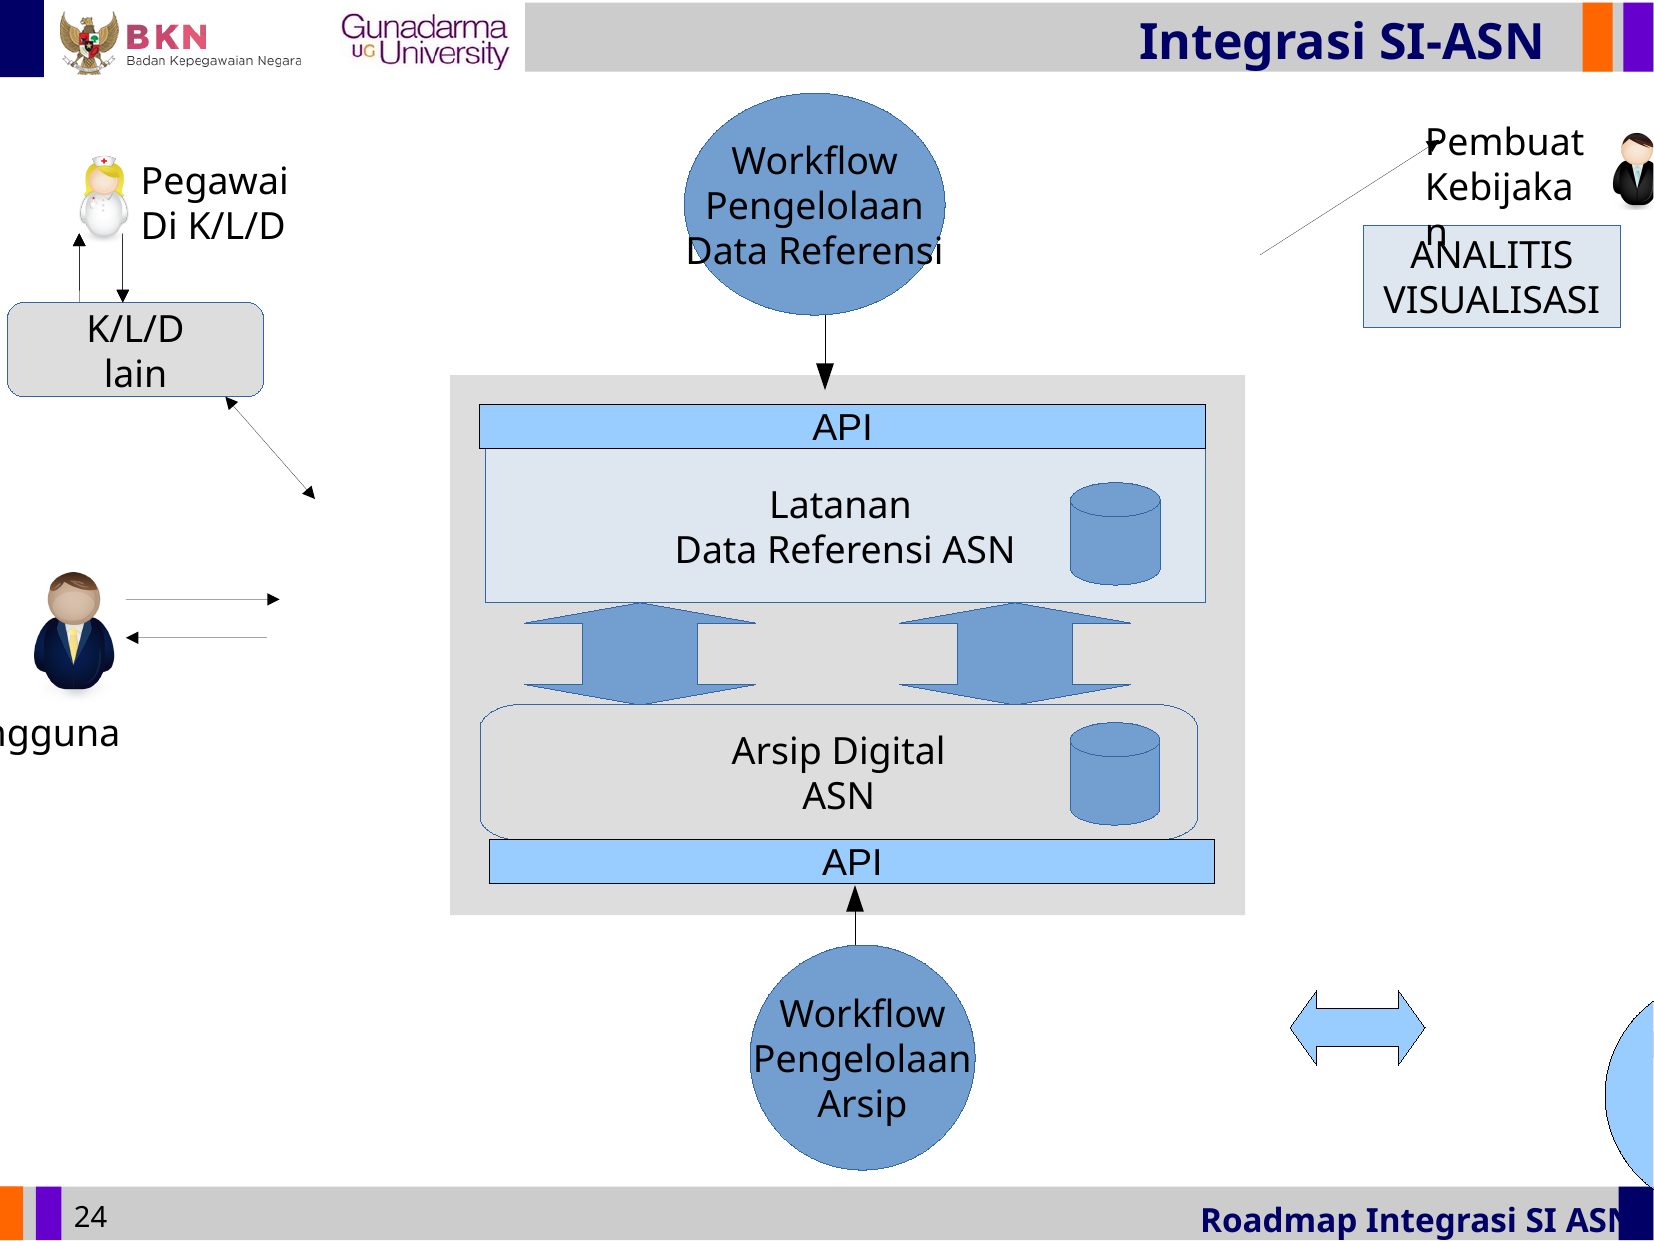

Workflow
Pengelolaan
Data Referensi
Pembuat
Kebijakan
Pegawai
Di K/L/D
ANALITIS
VISUALISASI
K/L/D
lain
API
Latanan
Data Referensi ASN
Pengguna
Arsip Digital
ASN
API
Workflow
Pengelolaan
Arsip
Lembaga
Arsip
Nasional